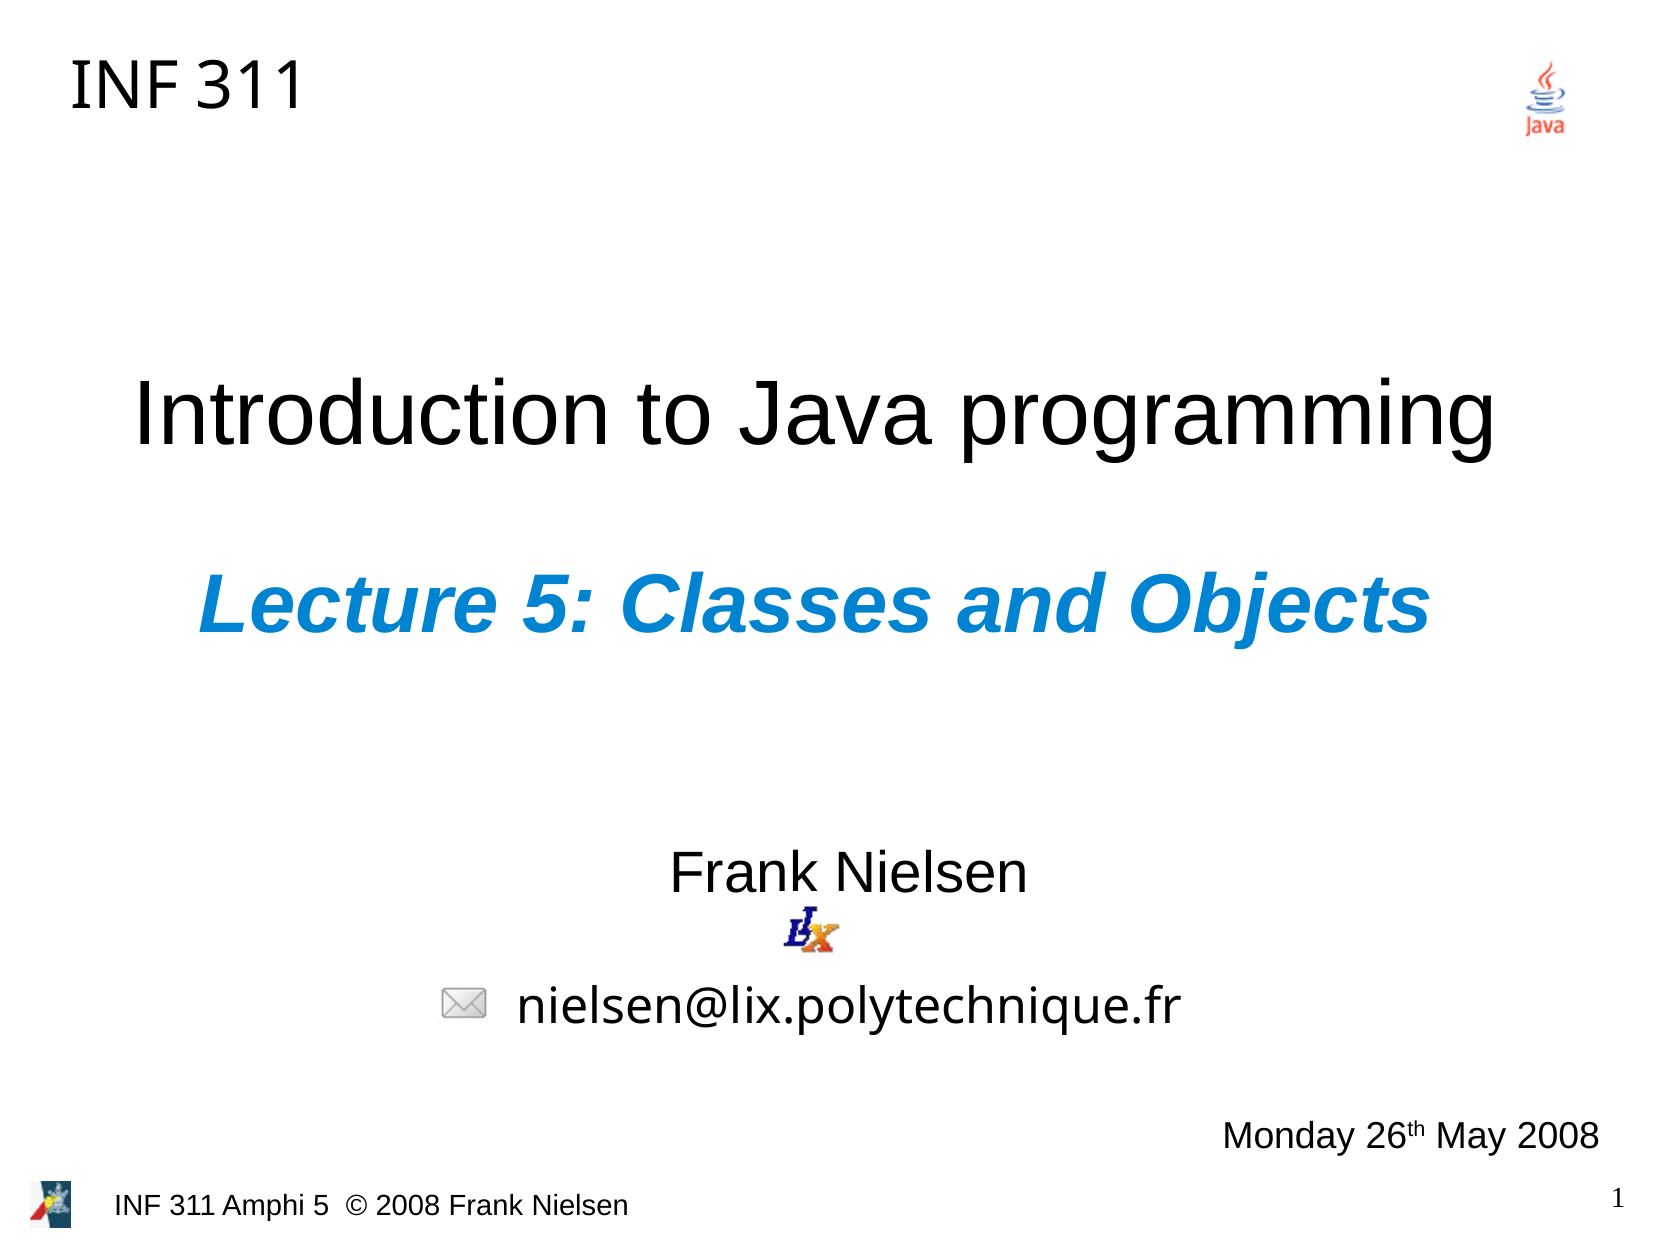

INF 311
Introduction to Java programming
Lecture 5: Classes and Objects
Frank Nielsen
nielsen@lix.polytechnique.fr
Monday 26th May 2008